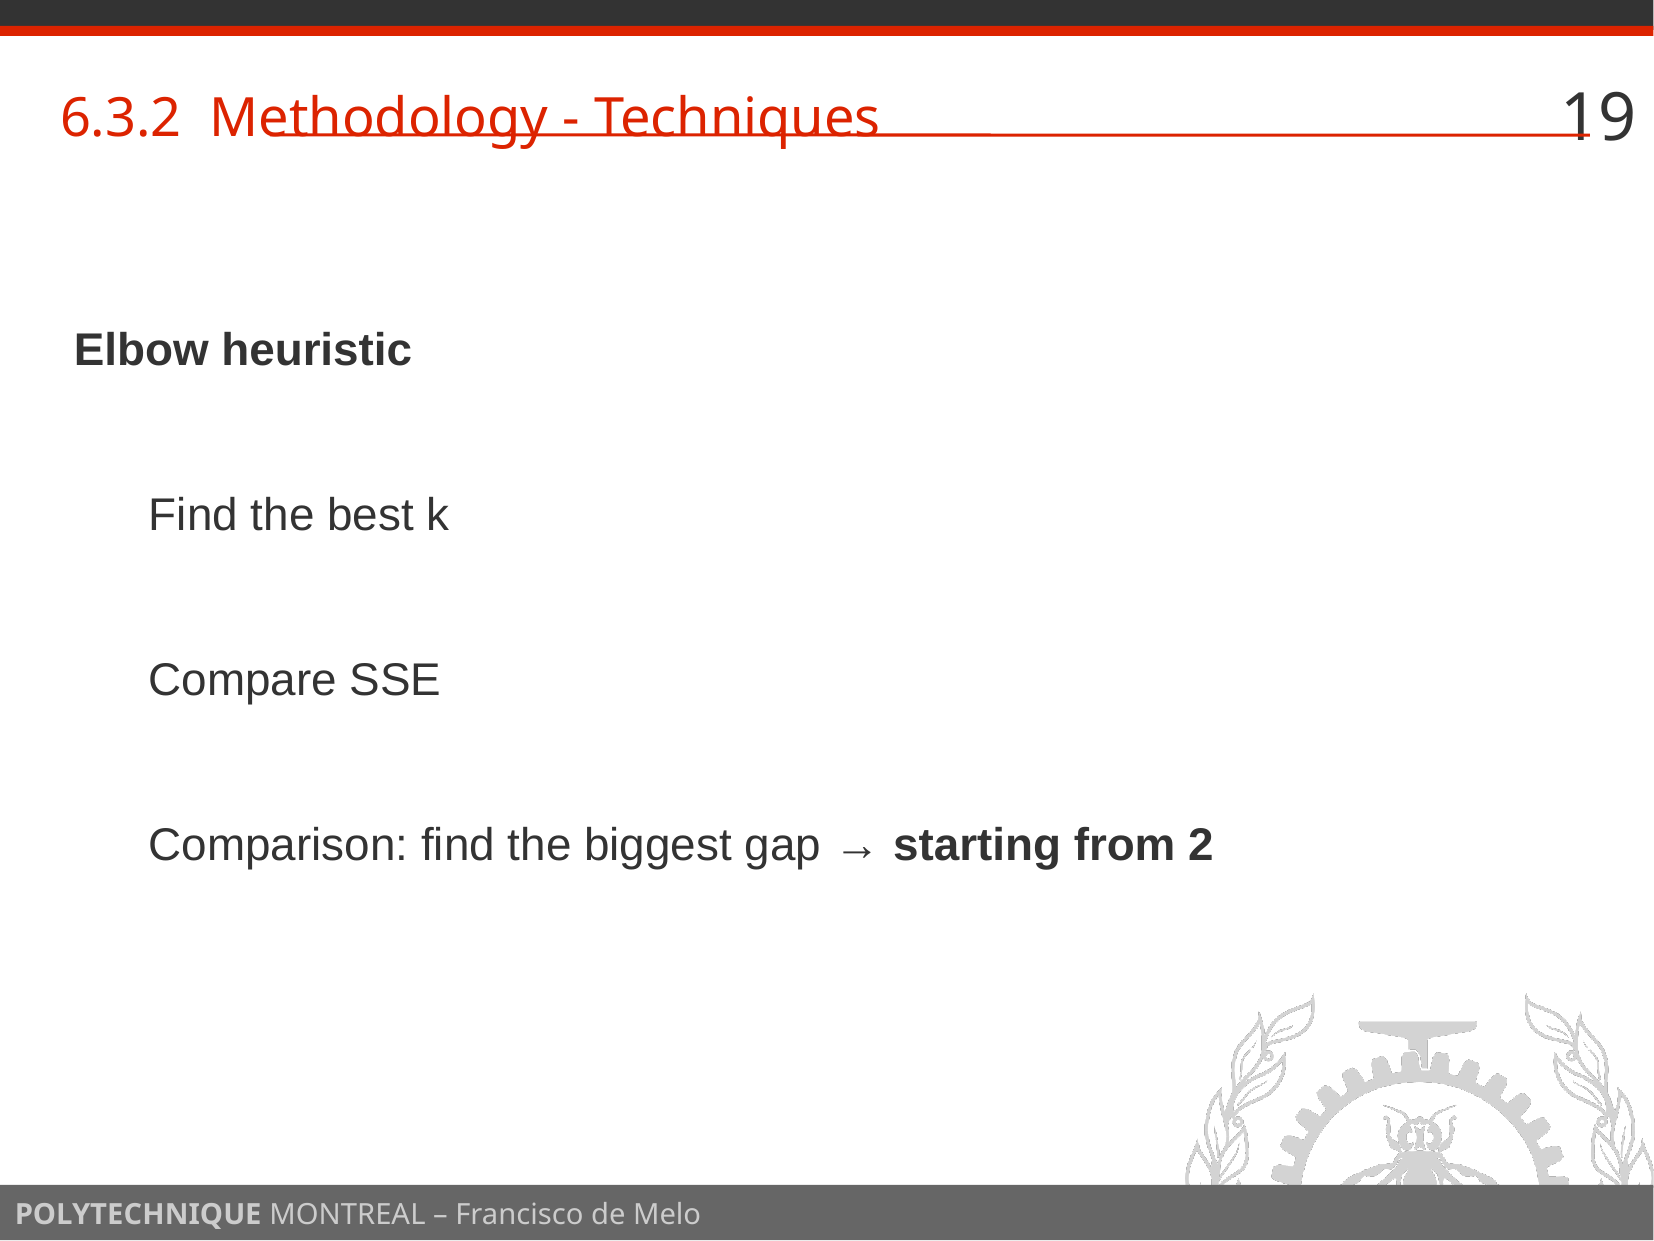

6.3.2 Methodology - Techniques
19
Elbow heuristic
	Find the best k
	Compare SSE
	Comparison: find the biggest gap → starting from 2
POLYTECHNIQUE MONTREAL – Francisco de Melo